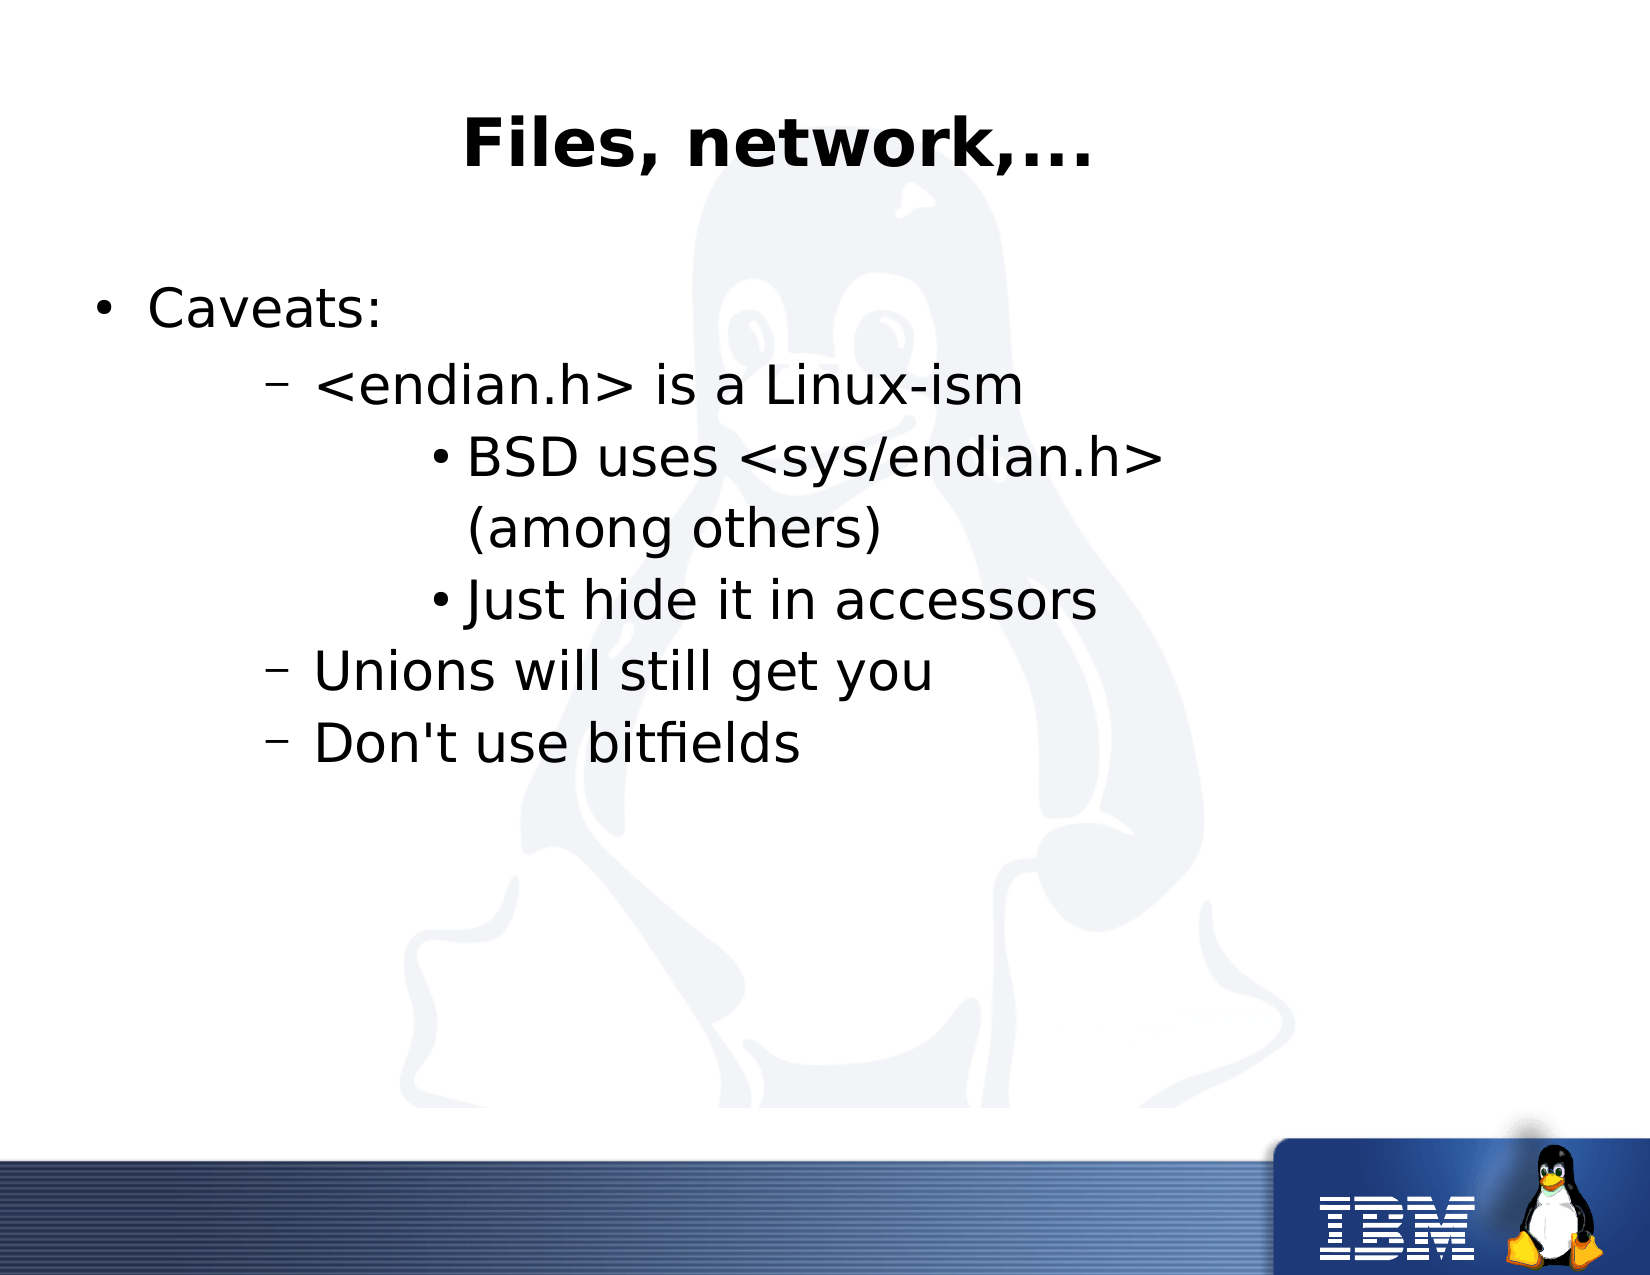

# Files, network,...
Caveats:
<endian.h> is a Linux-ism
BSD uses <sys/endian.h>
(among others)
Just hide it in accessors
Unions will still get you
Don't use bitfields